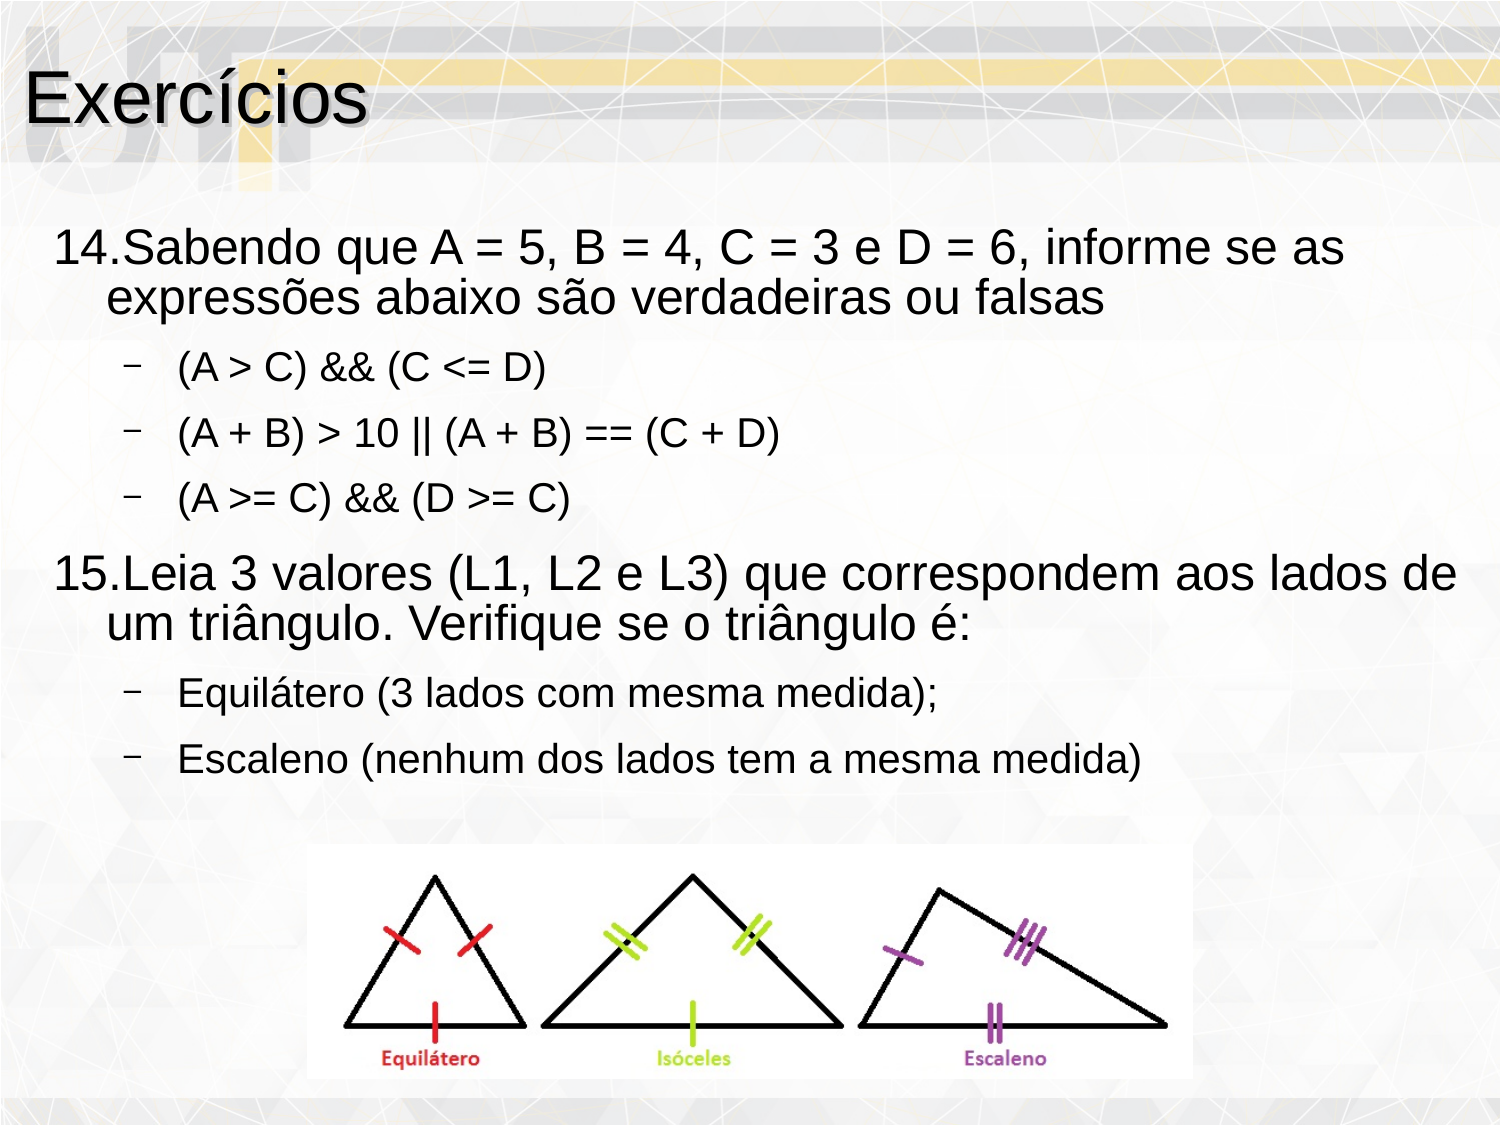

# Exercícios
Sabendo que A = 5, B = 4, C = 3 e D = 6, informe se as expressões abaixo são verdadeiras ou falsas
(A > C) && (C <= D)
(A + B) > 10 || (A + B) == (C + D)
(A >= C) && (D >= C)
Leia 3 valores (L1, L2 e L3) que correspondem aos lados de um triângulo. Verifique se o triângulo é:
Equilátero (3 lados com mesma medida);
Escaleno (nenhum dos lados tem a mesma medida)